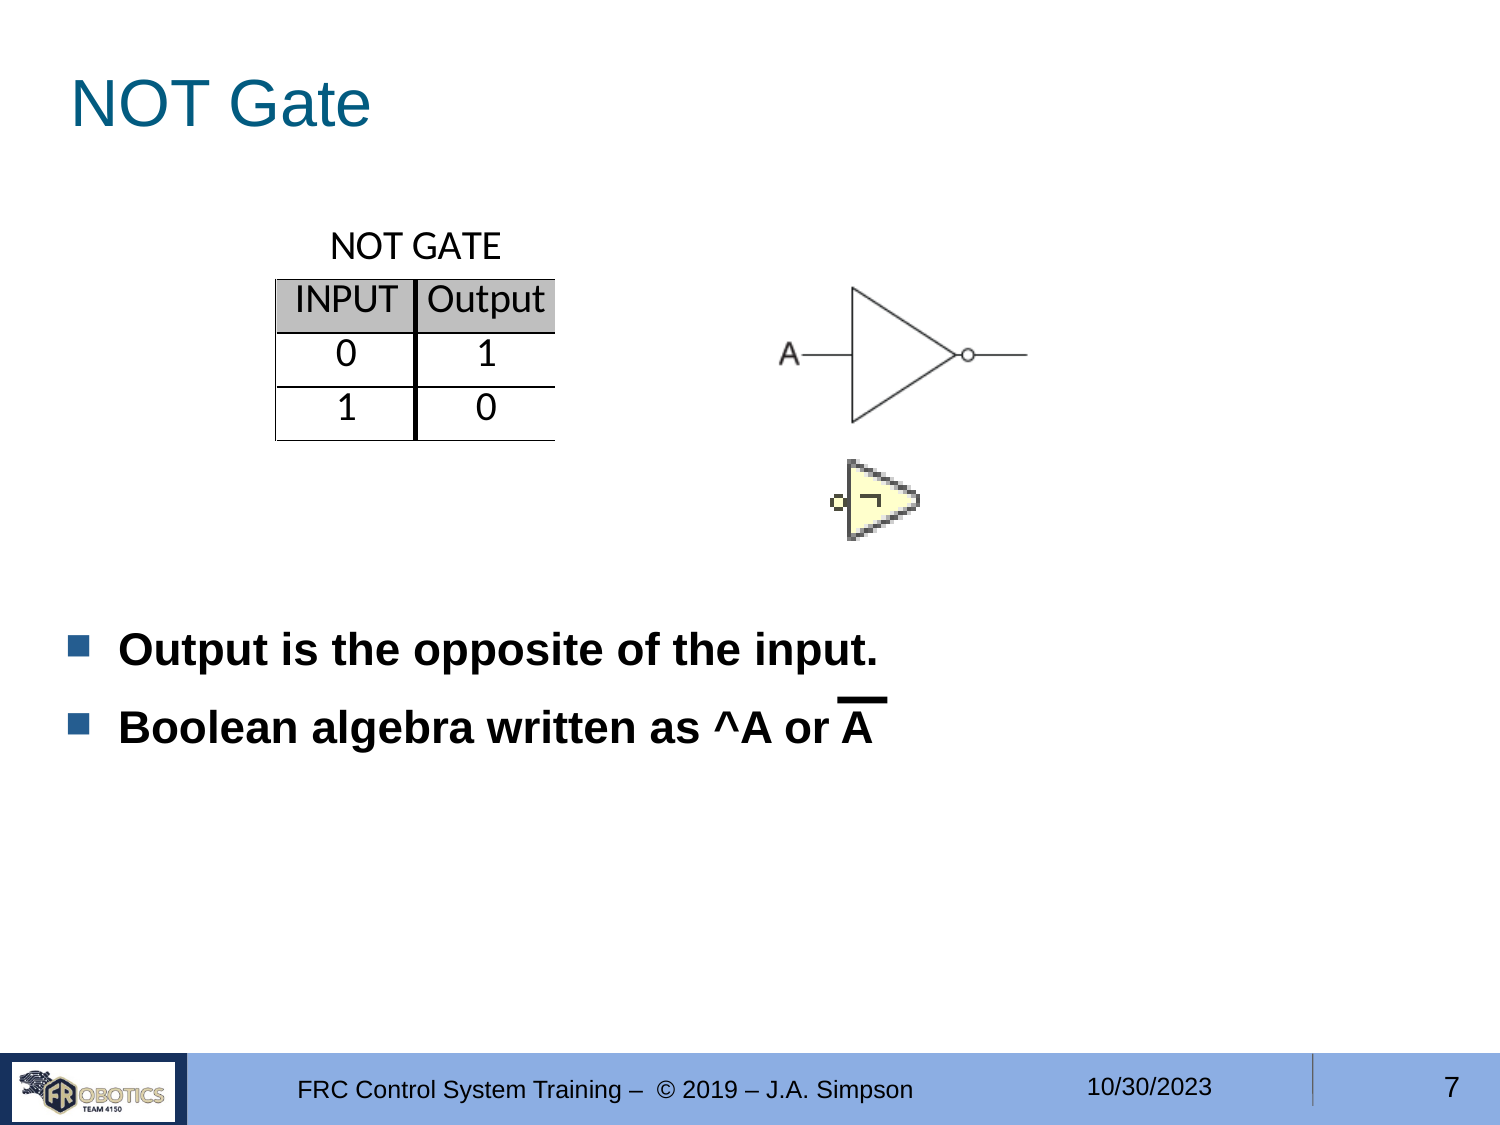

# NOT Gate
Output is the opposite of the input.
Boolean algebra written as ^A or A
10/30/2023
FRC Control System Training – © 2019 – J.A. Simpson